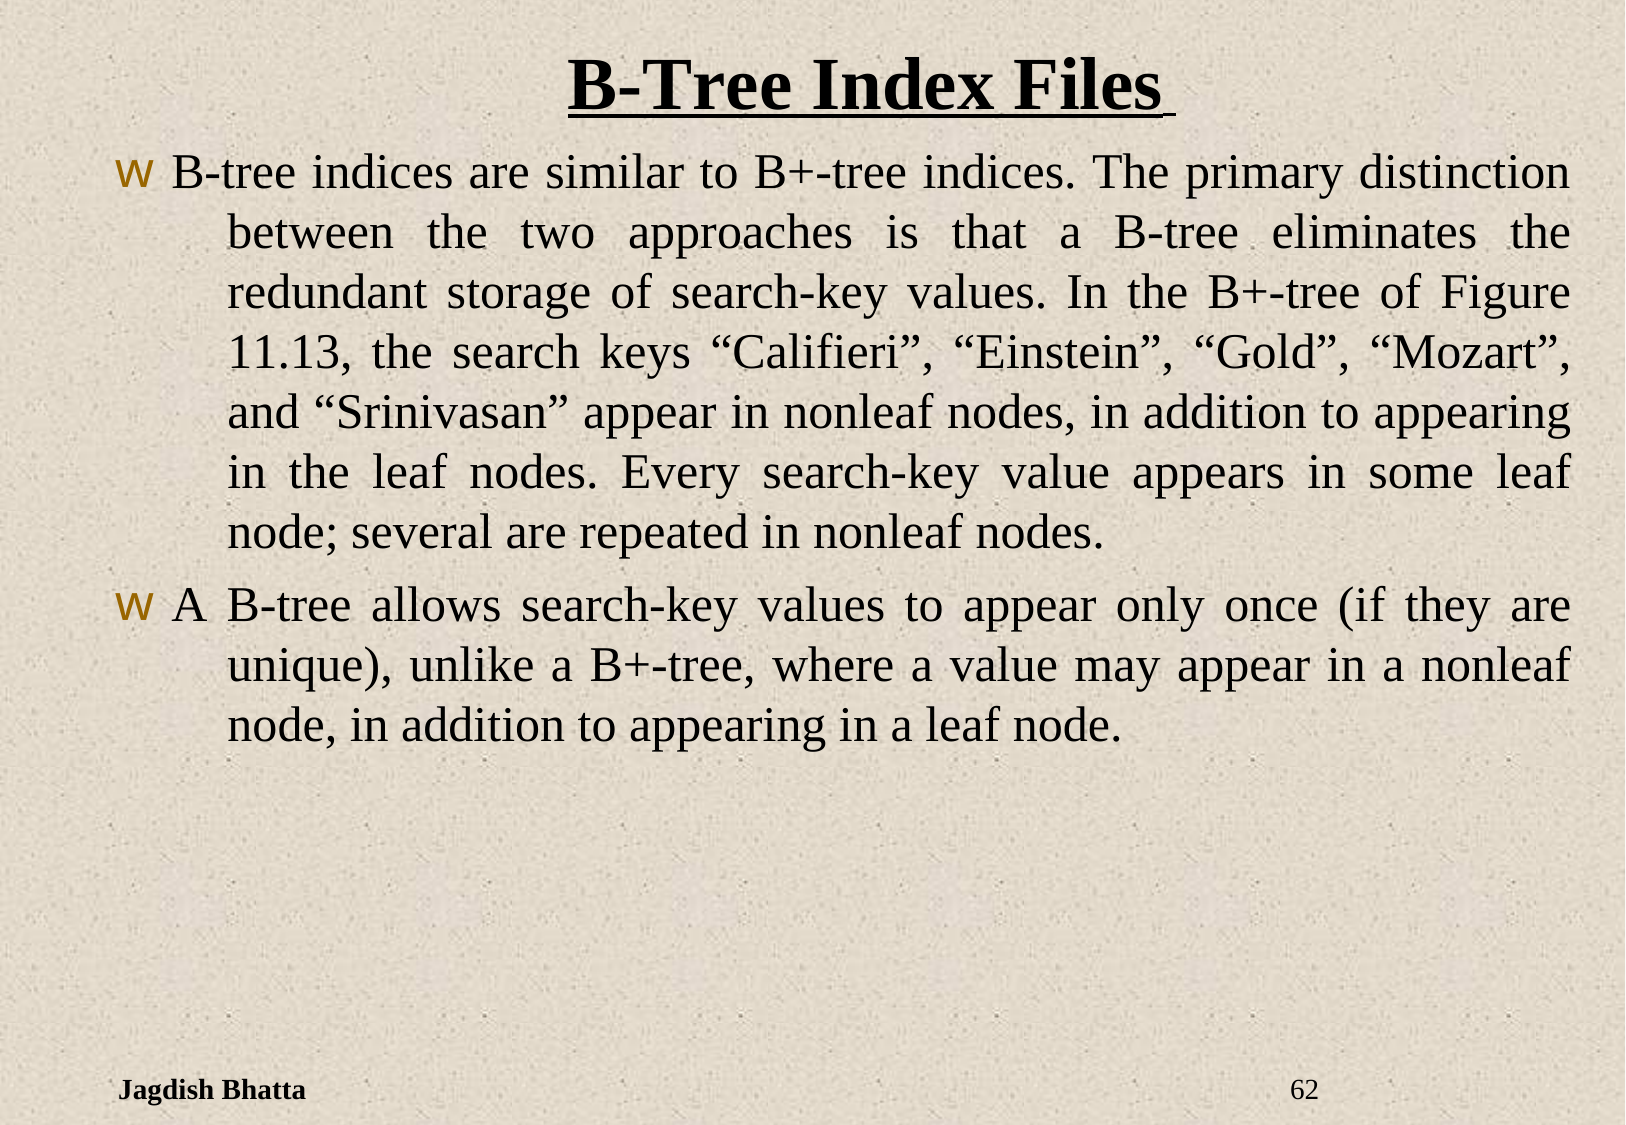

# B-Tree Index Files
B-tree indices are similar to B+-tree indices. The primary distinction between the two approaches is that a B-tree eliminates the redundant storage of search-key values. In the B+-tree of Figure 11.13, the search keys “Califieri”, “Einstein”, “Gold”, “Mozart”, and “Srinivasan” appear in nonleaf nodes, in addition to appearing in the leaf nodes. Every search-key value appears in some leaf node; several are repeated in nonleaf nodes.
A B-tree allows search-key values to appear only once (if they are unique), unlike a B+-tree, where a value may appear in a nonleaf node, in addition to appearing in a leaf node.
Jagdish Bhatta
61